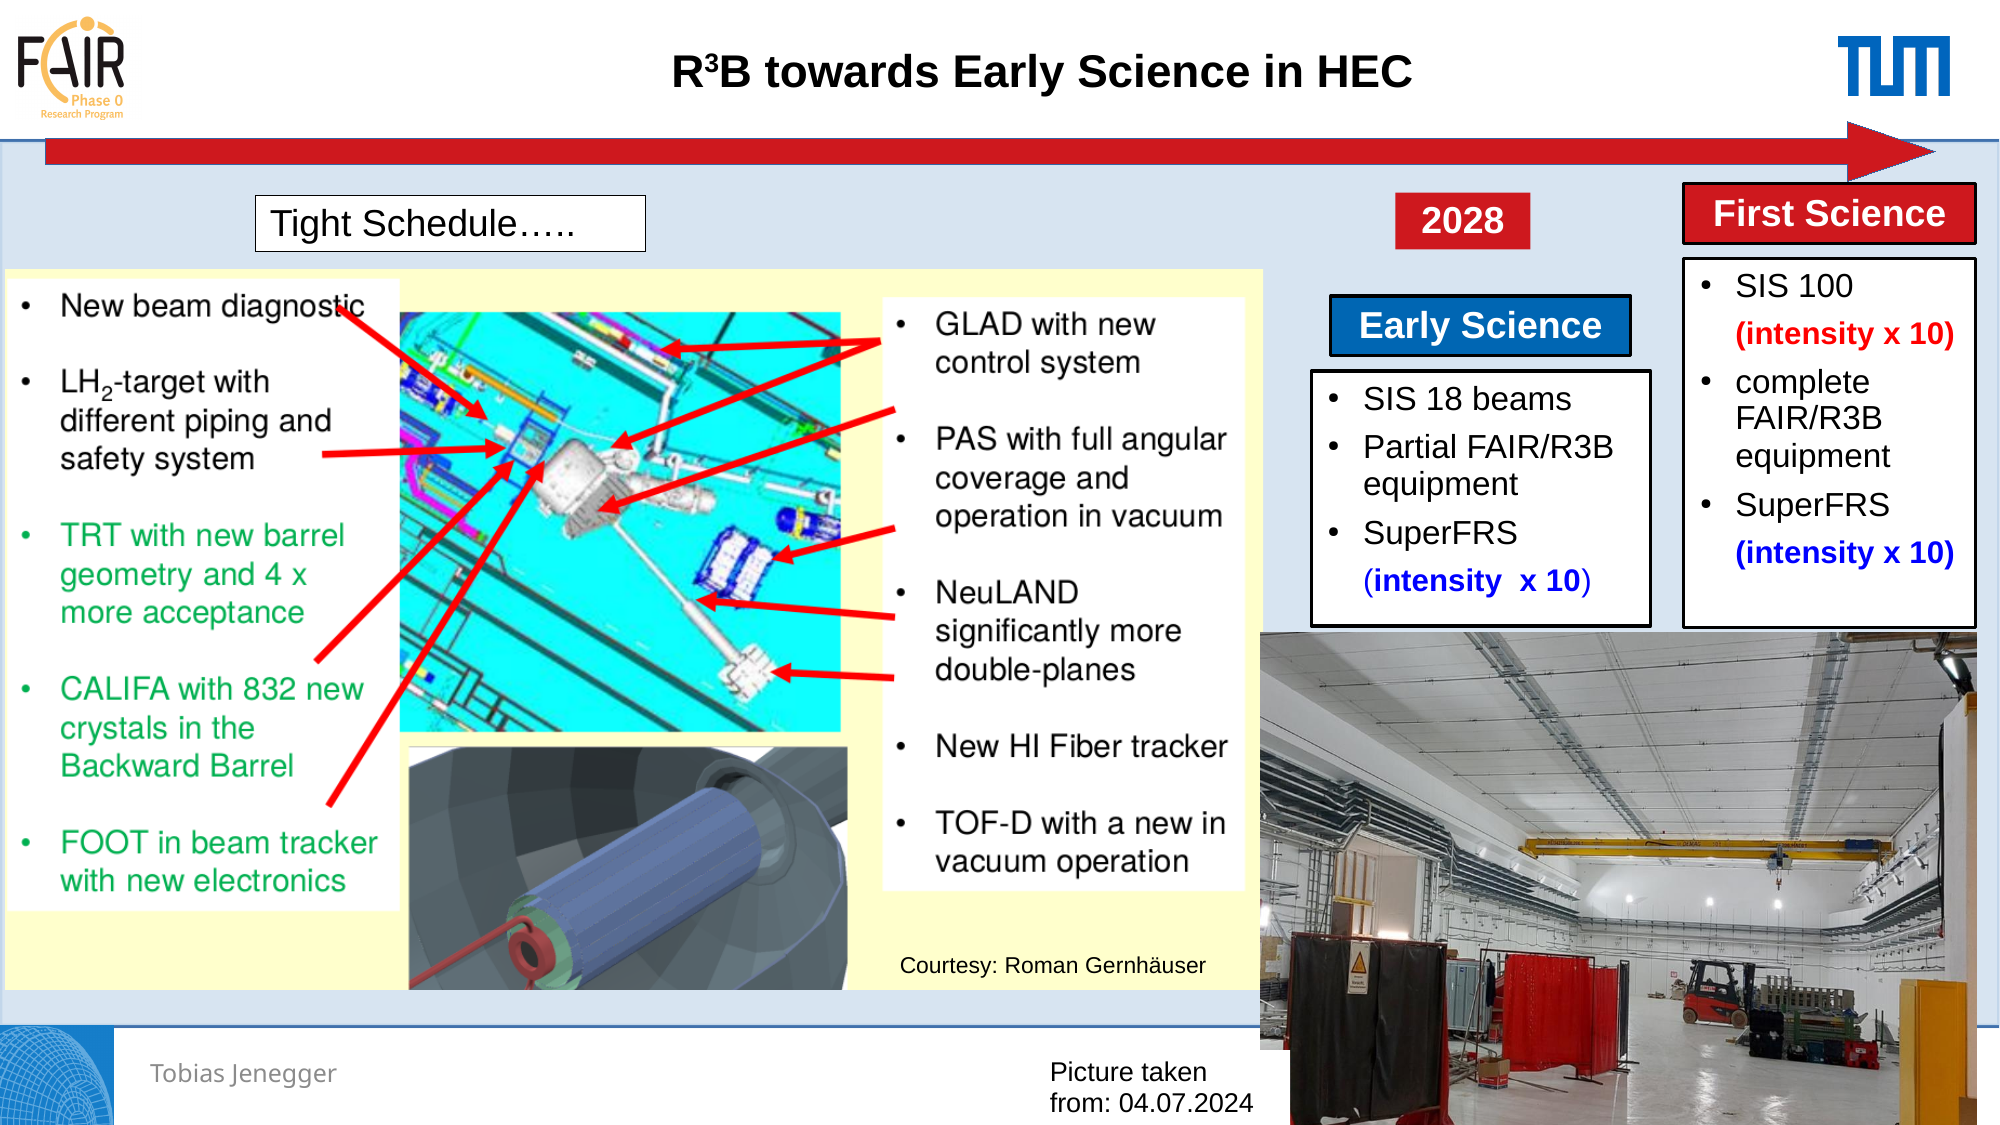

R3B towards Early Science in HEC
First Science
2028
Tight Schedule…..
SIS 100
(intensity x 10)
complete FAIR/R3B equipment
SuperFRS
(intensity x 10)
Early Science
SIS 18 beams
Partial FAIR/R3B equipment
SuperFRS
(intensity x 10)
Courtesy: Roman Gernhäuser
23
Picture taken
from: 04.07.2024